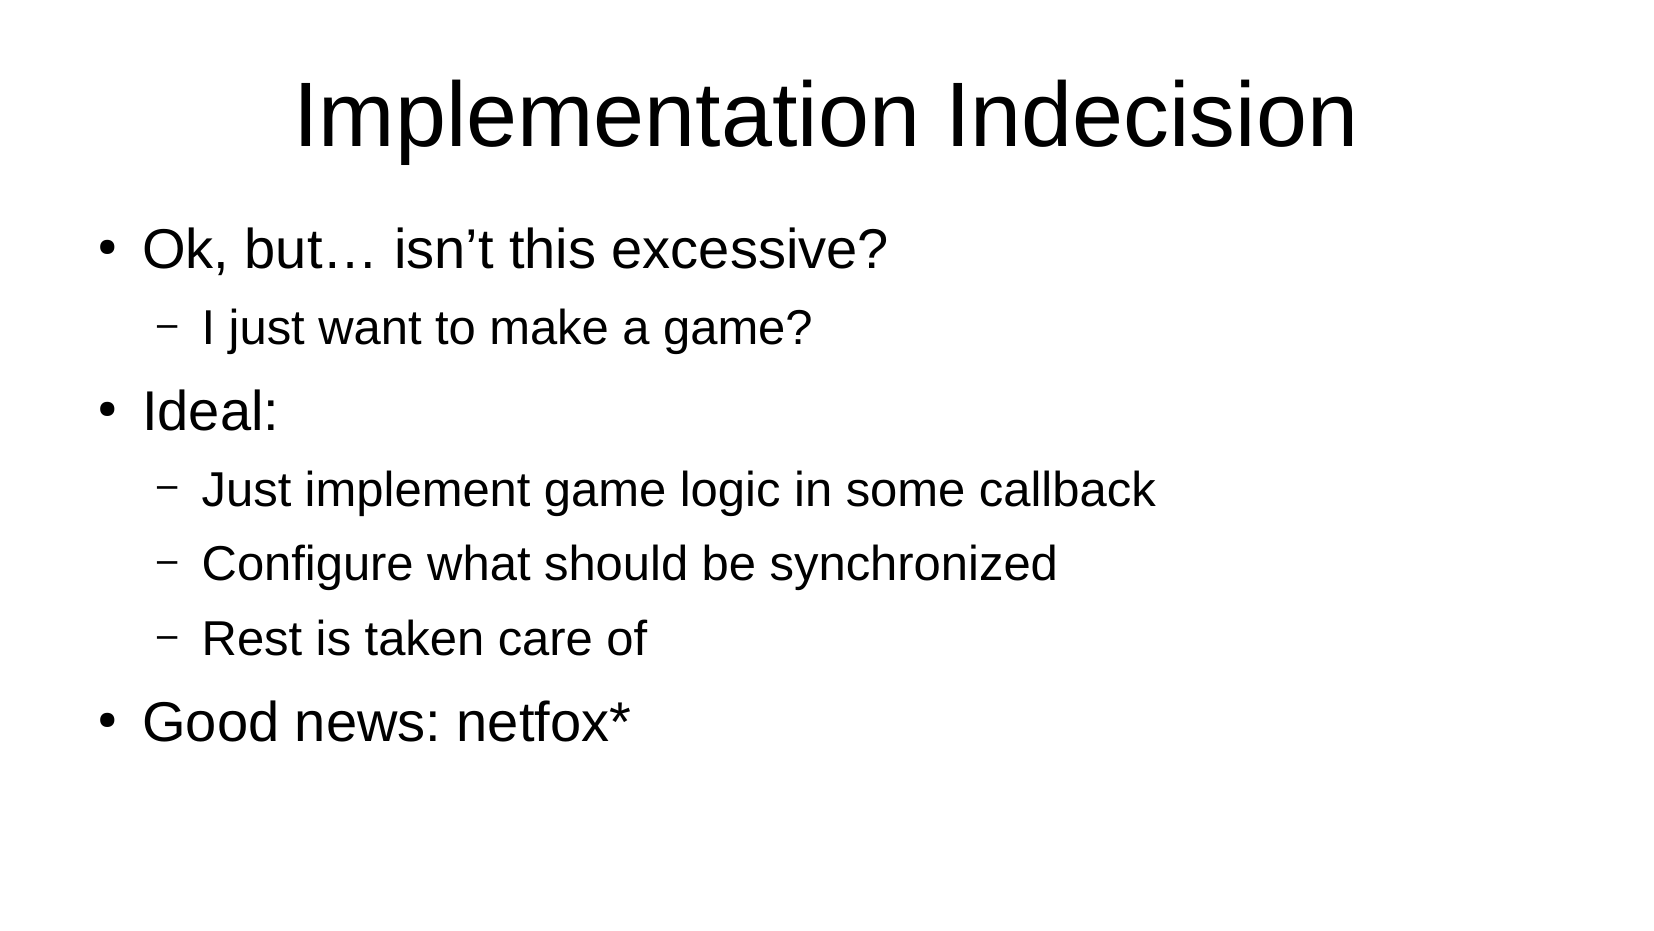

# Implementation Indecision
Ok, but… isn’t this excessive?
I just want to make a game?
Ideal:
Just implement game logic in some callback
Configure what should be synchronized
Rest is taken care of
Good news: netfox*